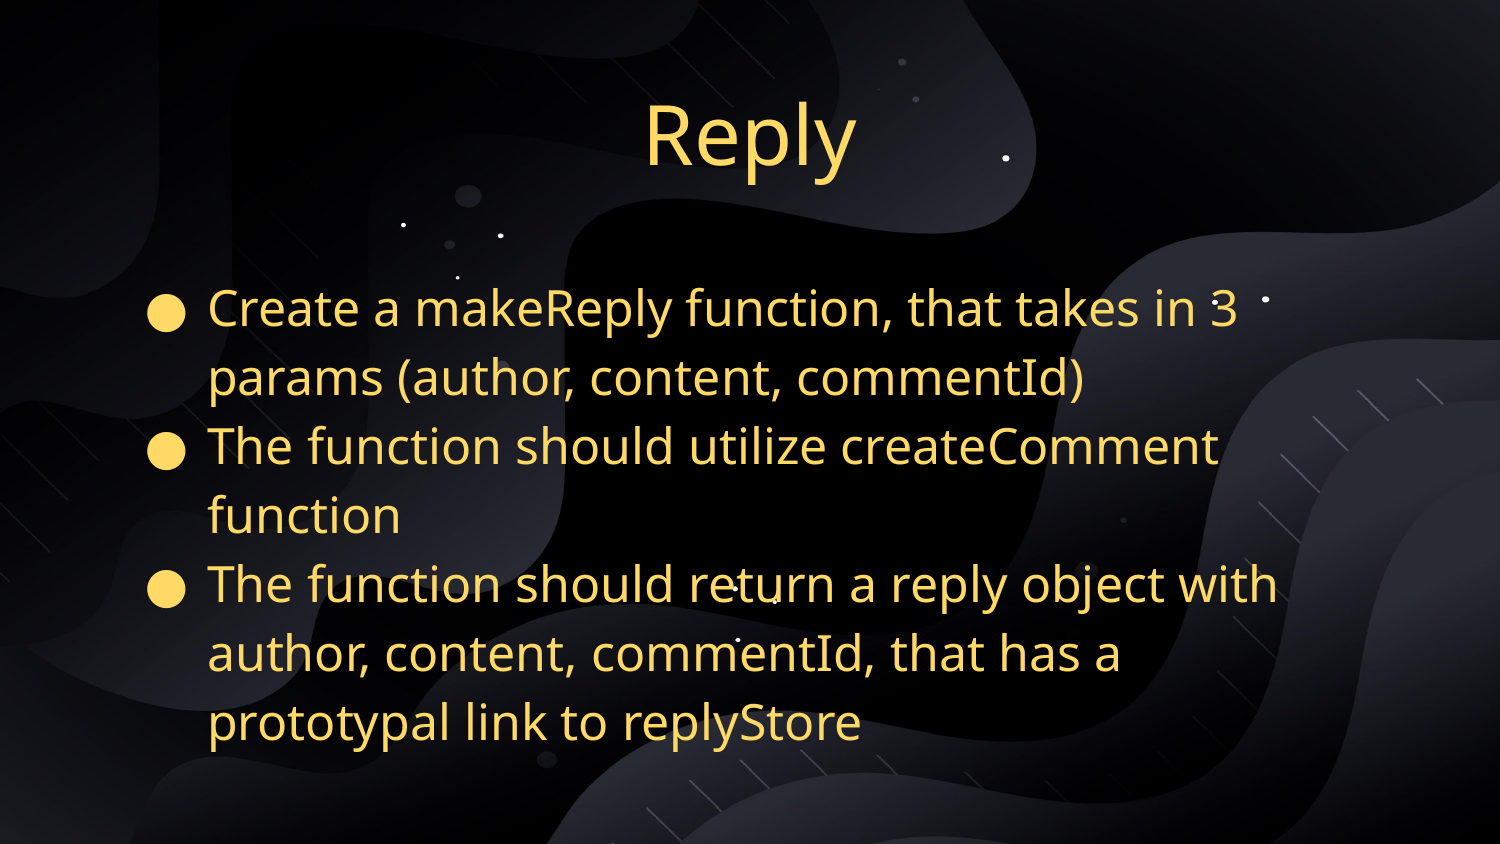

# Reply
Create a makeReply function, that takes in 3 params (author, content, commentId)
The function should utilize createComment function
The function should return a reply object with author, content, commentId, that has a prototypal link to replyStore